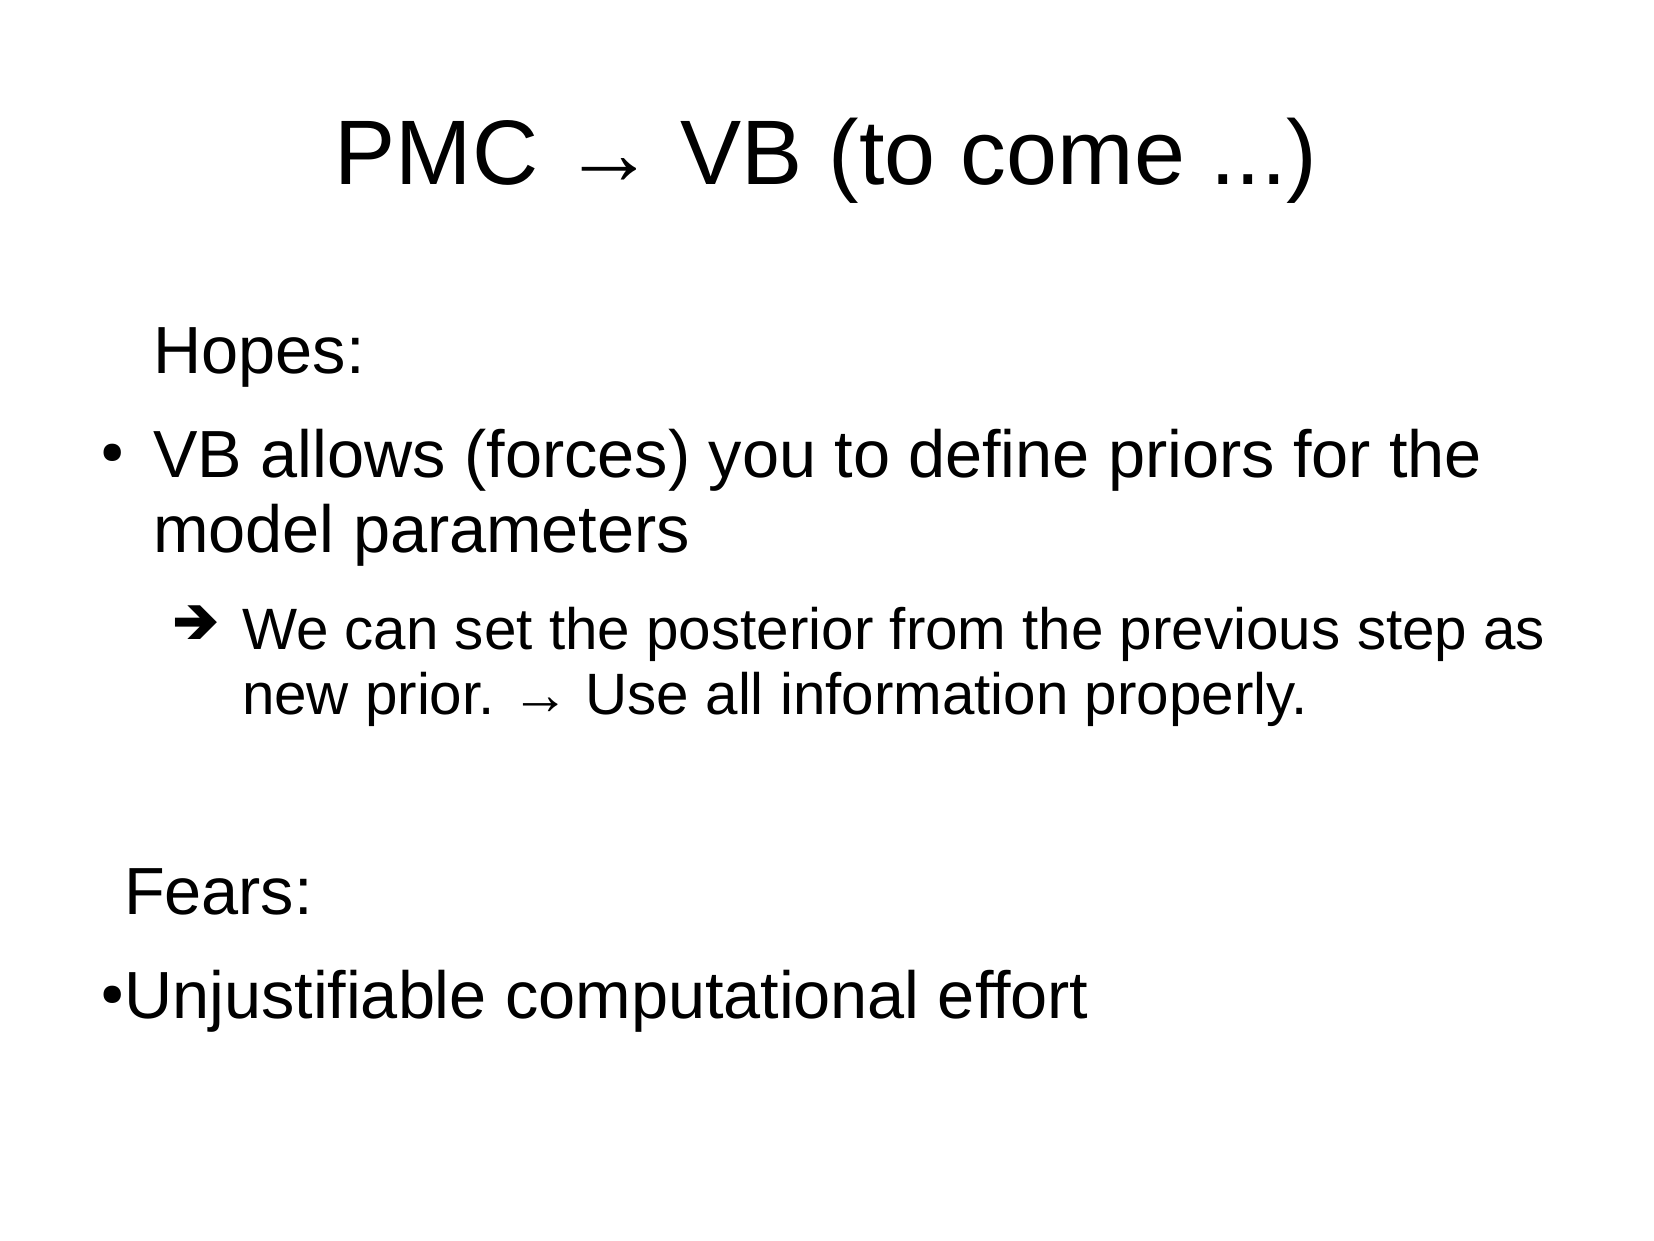

# PMC → VB (to come ...)
Hopes:
VB allows (forces) you to define priors for the model parameters
We can set the posterior from the previous step as new prior. → Use all information properly.
Fears:
Unjustifiable computational effort